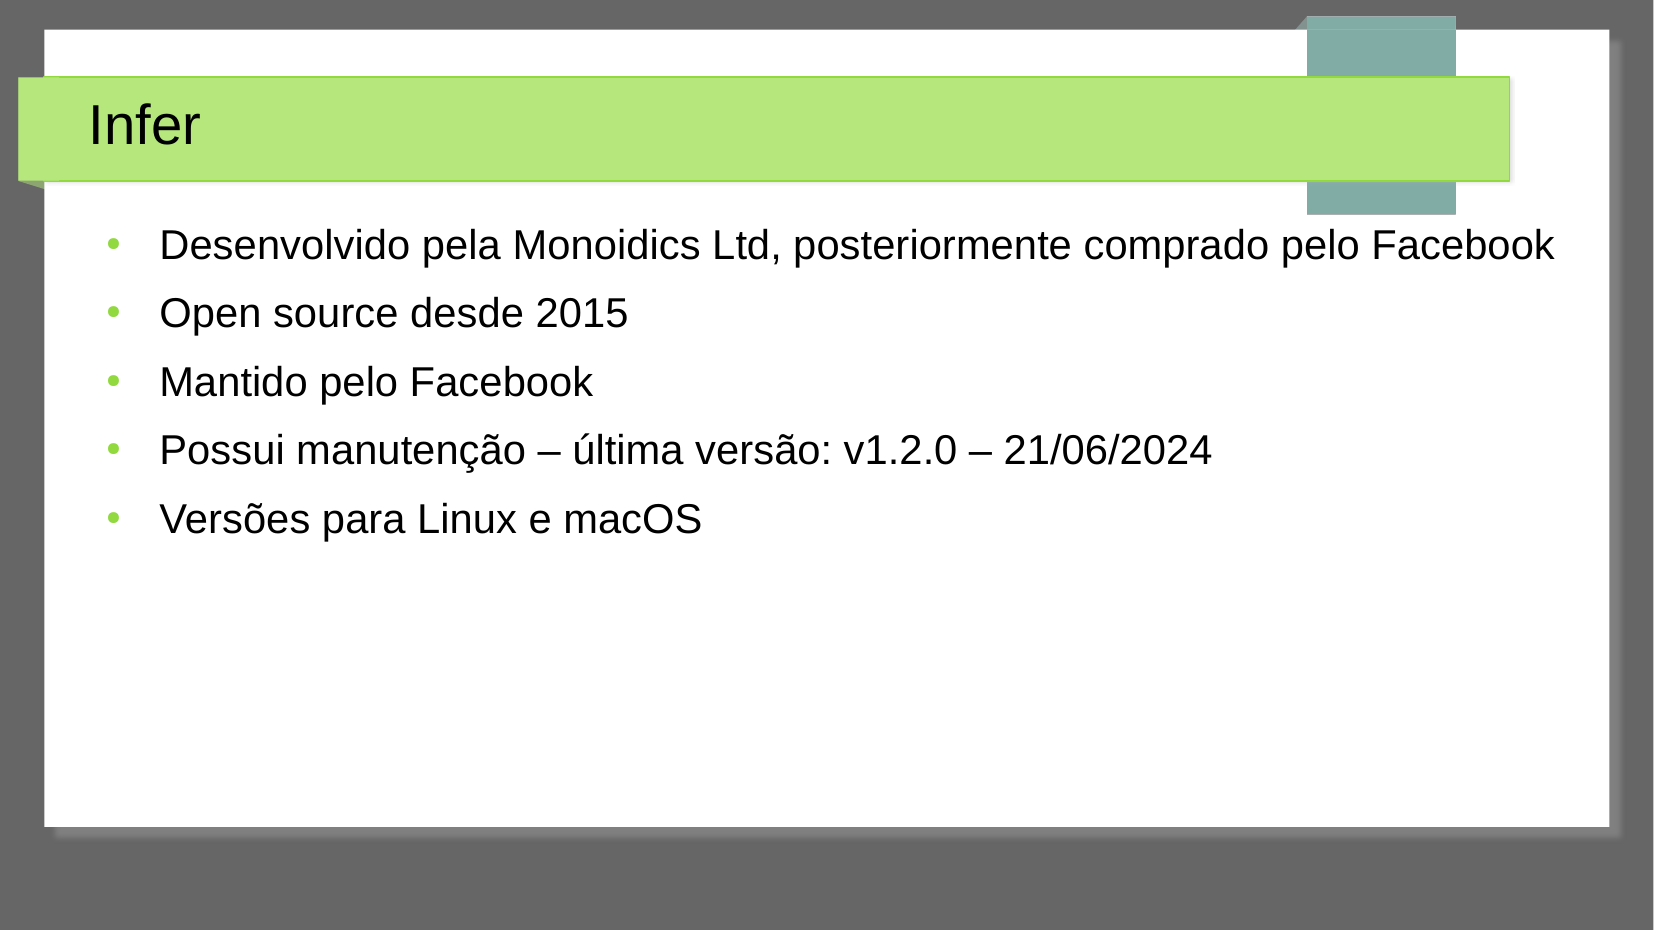

# Infer
Desenvolvido pela Monoidics Ltd, posteriormente comprado pelo Facebook
Open source desde 2015
Mantido pelo Facebook
Possui manutenção – última versão: v1.2.0 – 21/06/2024
Versões para Linux e macOS